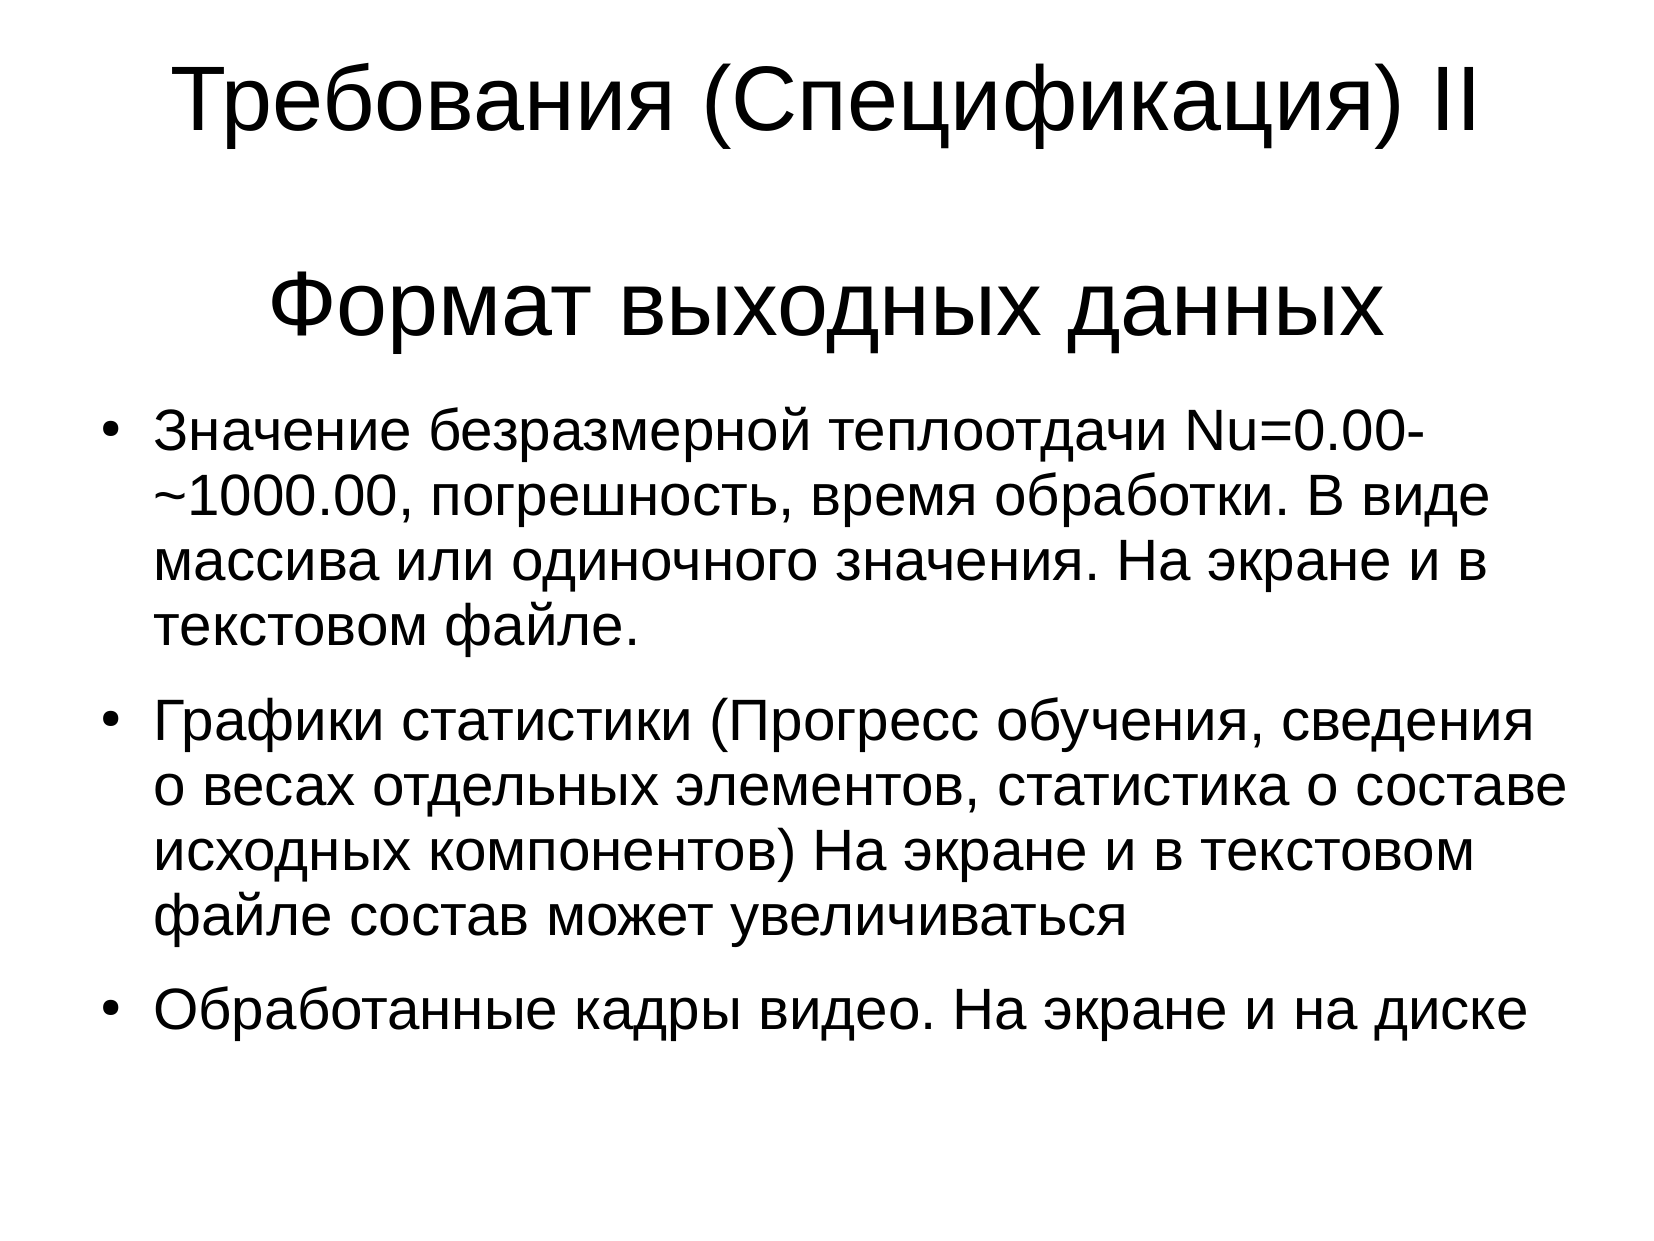

# Требования (Спецификация) II Формат выходных данных
Значение безразмерной теплоотдачи Nu=0.00-~1000.00, погрешность, время обработки. В виде массива или одиночного значения. На экране и в текстовом файле.
Графики статистики (Прогресс обучения, сведения о весах отдельных элементов, статистика о составе исходных компонентов) На экране и в текстовом файле состав может увеличиваться
Обработанные кадры видео. На экране и на диске